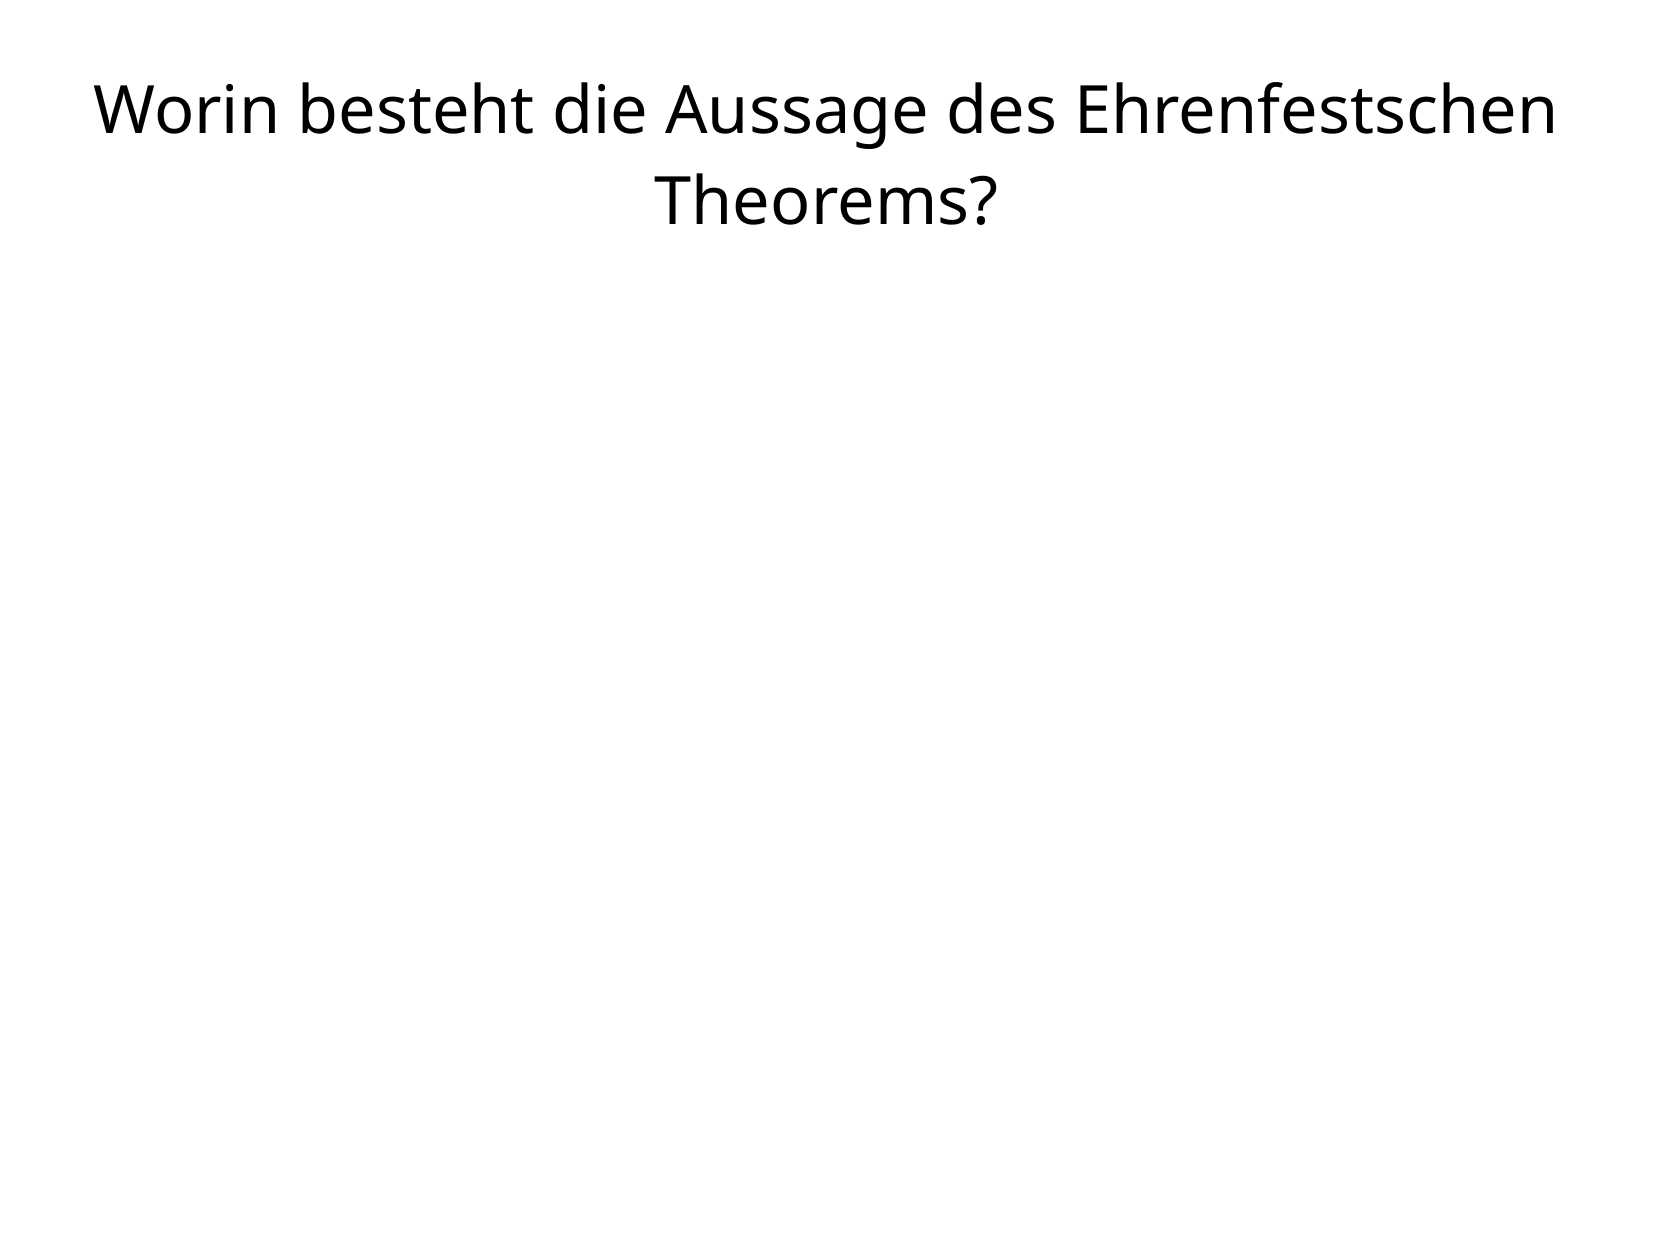

# Worin besteht die Aussage des Ehrenfestschen Theorems?